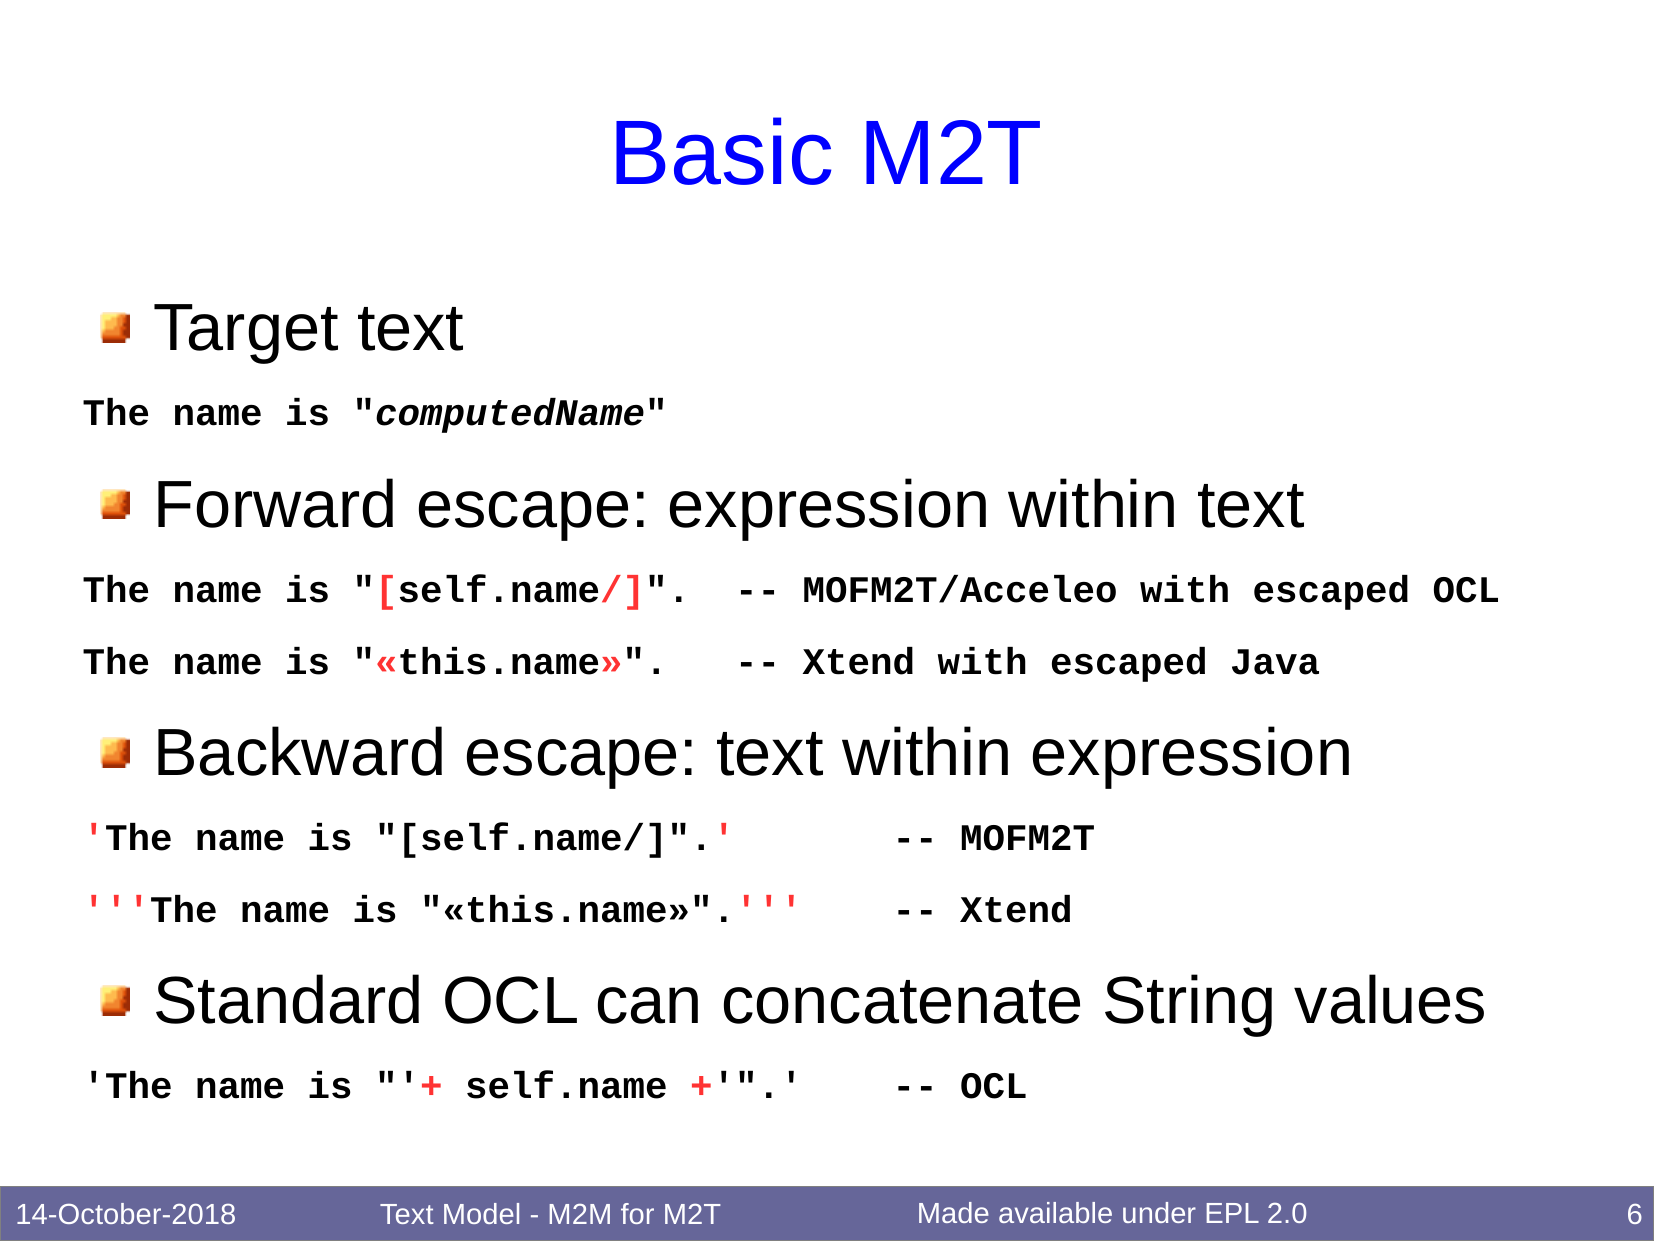

# Basic M2T
Target text
The name is "computedName"
Forward escape: expression within text
The name is "[self.name/]". -- MOFM2T/Acceleo with escaped OCL
The name is "«this.name»". -- Xtend with escaped Java
Backward escape: text within expression
'The name is "[self.name/]".' -- MOFM2T
'''The name is "«this.name»".''' -- Xtend
Standard OCL can concatenate String values
'The name is "'+ self.name +'".' -- OCL
14-October-2018
Text Model - M2M for M2T
6